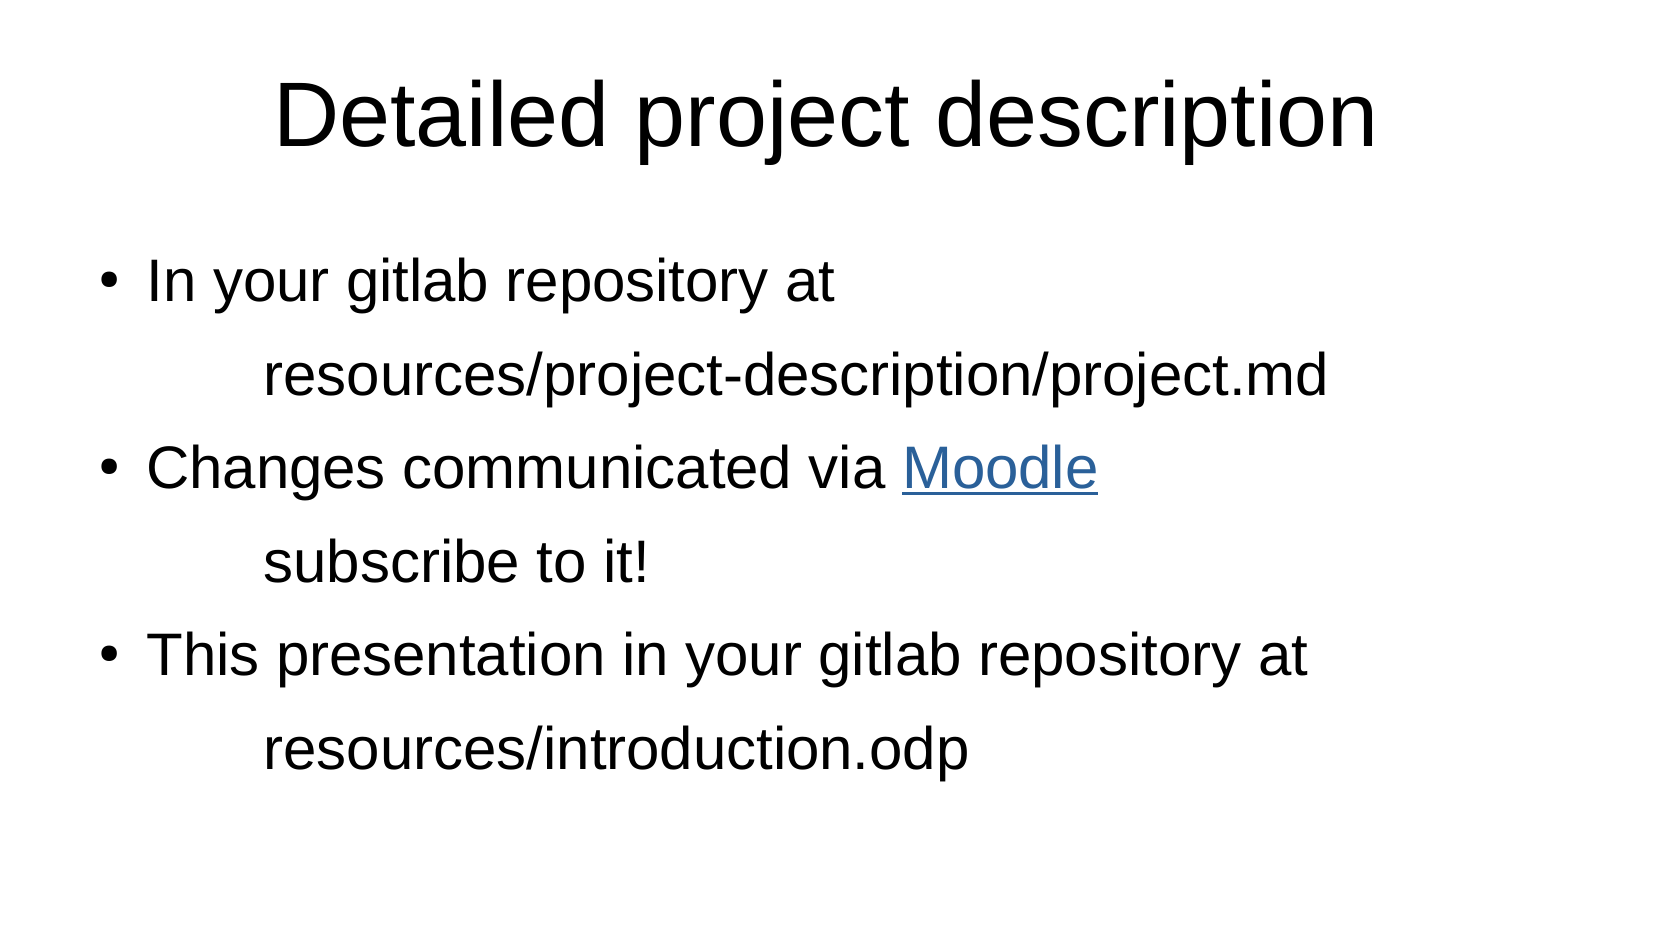

# Detailed project description
In your gitlab repository at
 resources/project-description/project.md
Changes communicated via Moodle
 subscribe to it!
This presentation in your gitlab repository at
 resources/introduction.odp